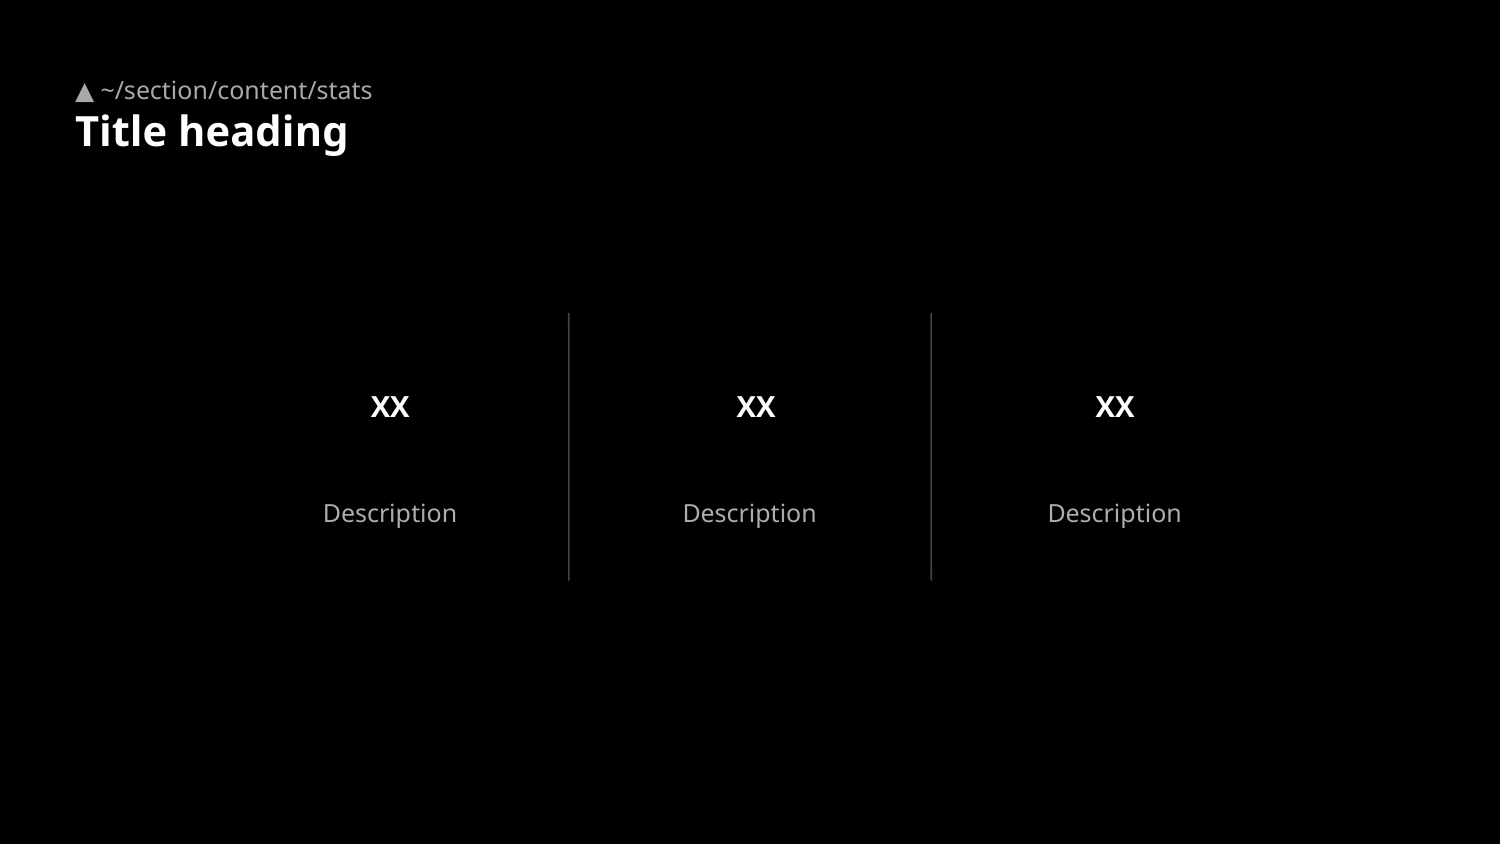

▲ ~/section/content/stats
Title heading
XX
XX
XX
Description
Description
Description